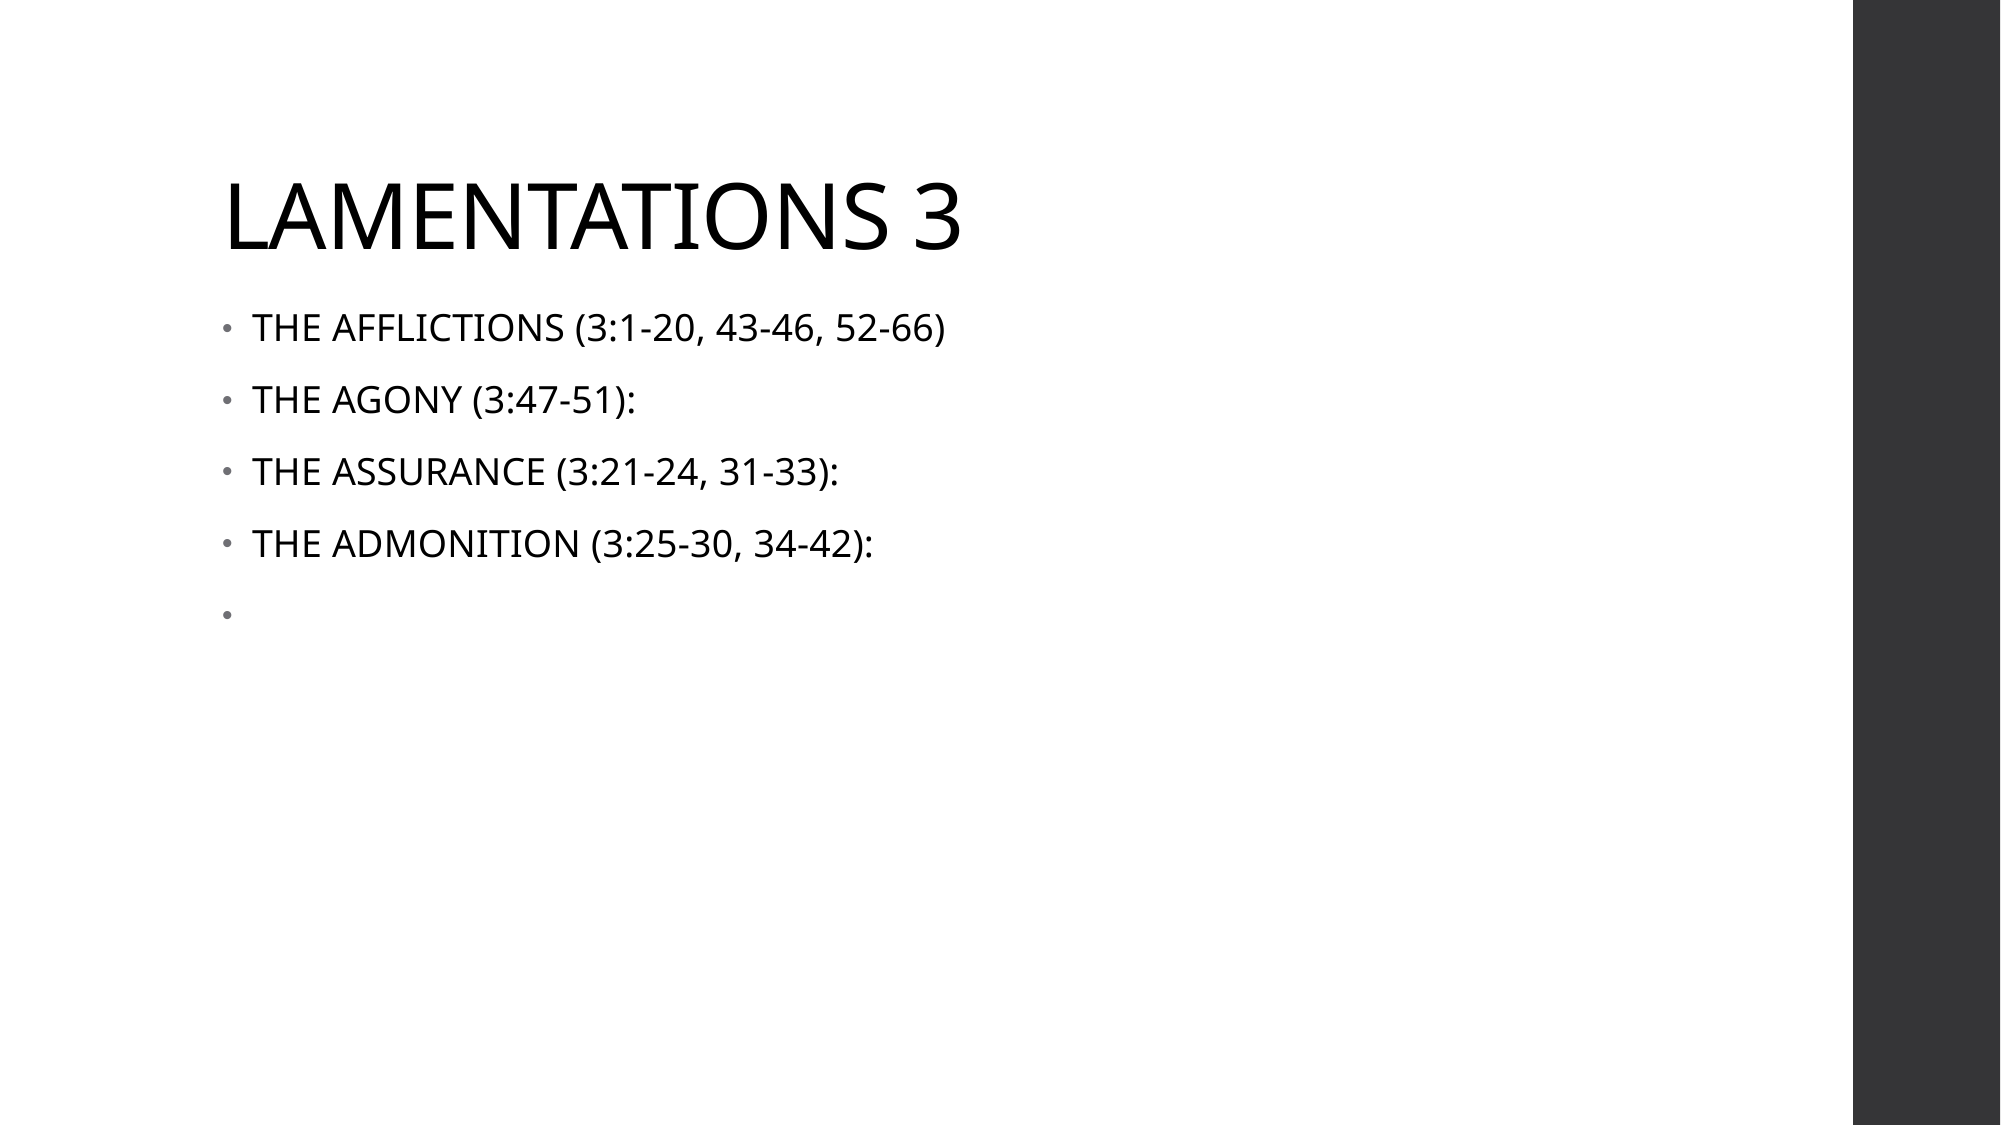

# LAMENTATIONS 3
THE AFFLICTIONS (3:1-20, 43-46, 52-66)
THE AGONY (3:47-51):
THE ASSURANCE (3:21-24, 31-33):
THE ADMONITION (3:25-30, 34-42):